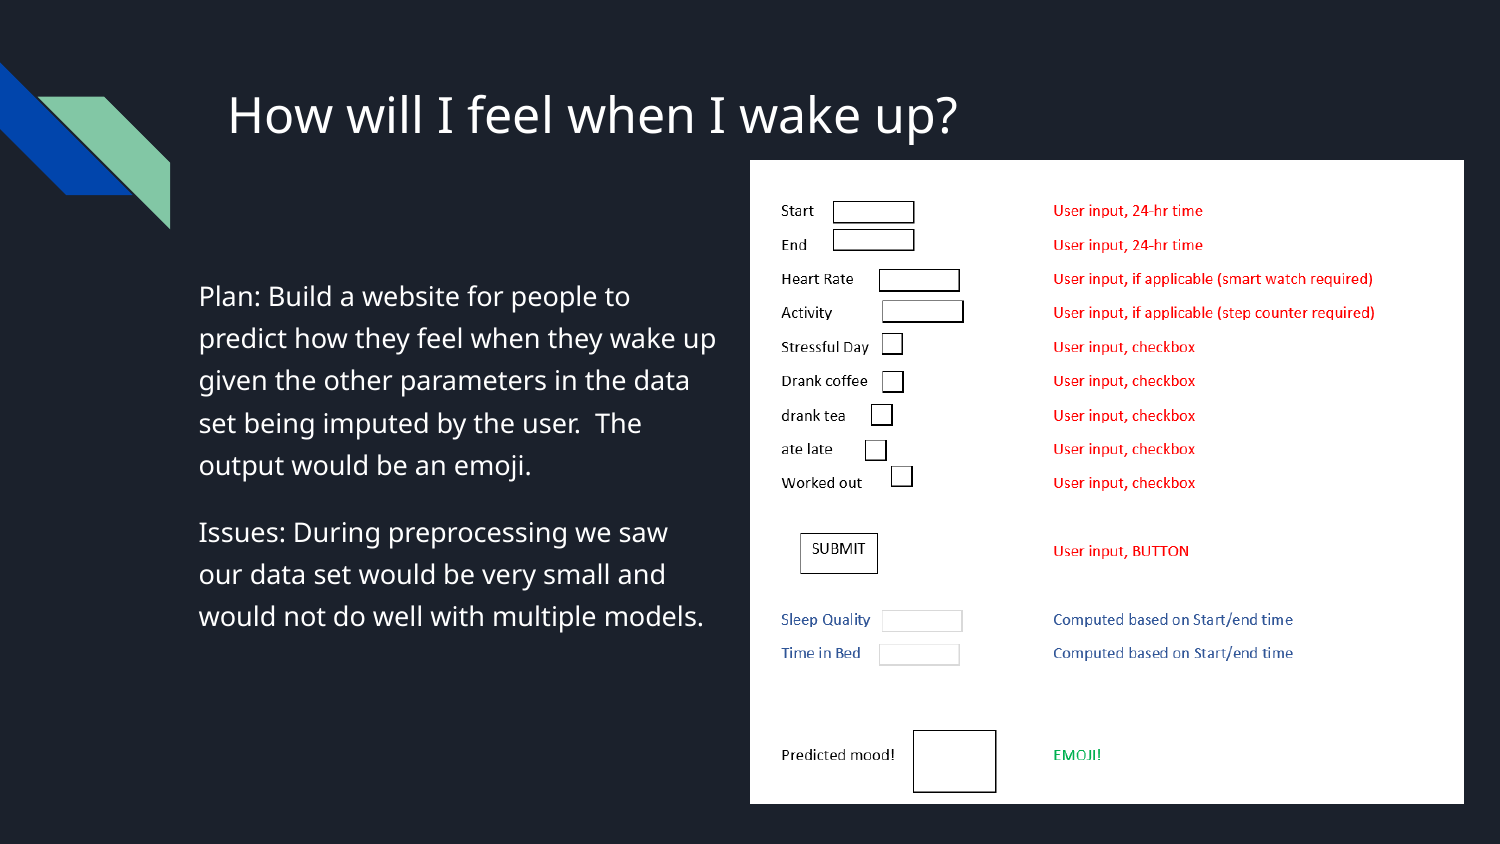

# How will I feel when I wake up?
Plan: Build a website for people to predict how they feel when they wake up given the other parameters in the data set being imputed by the user. The output would be an emoji.
Issues: During preprocessing we saw our data set would be very small and would not do well with multiple models.